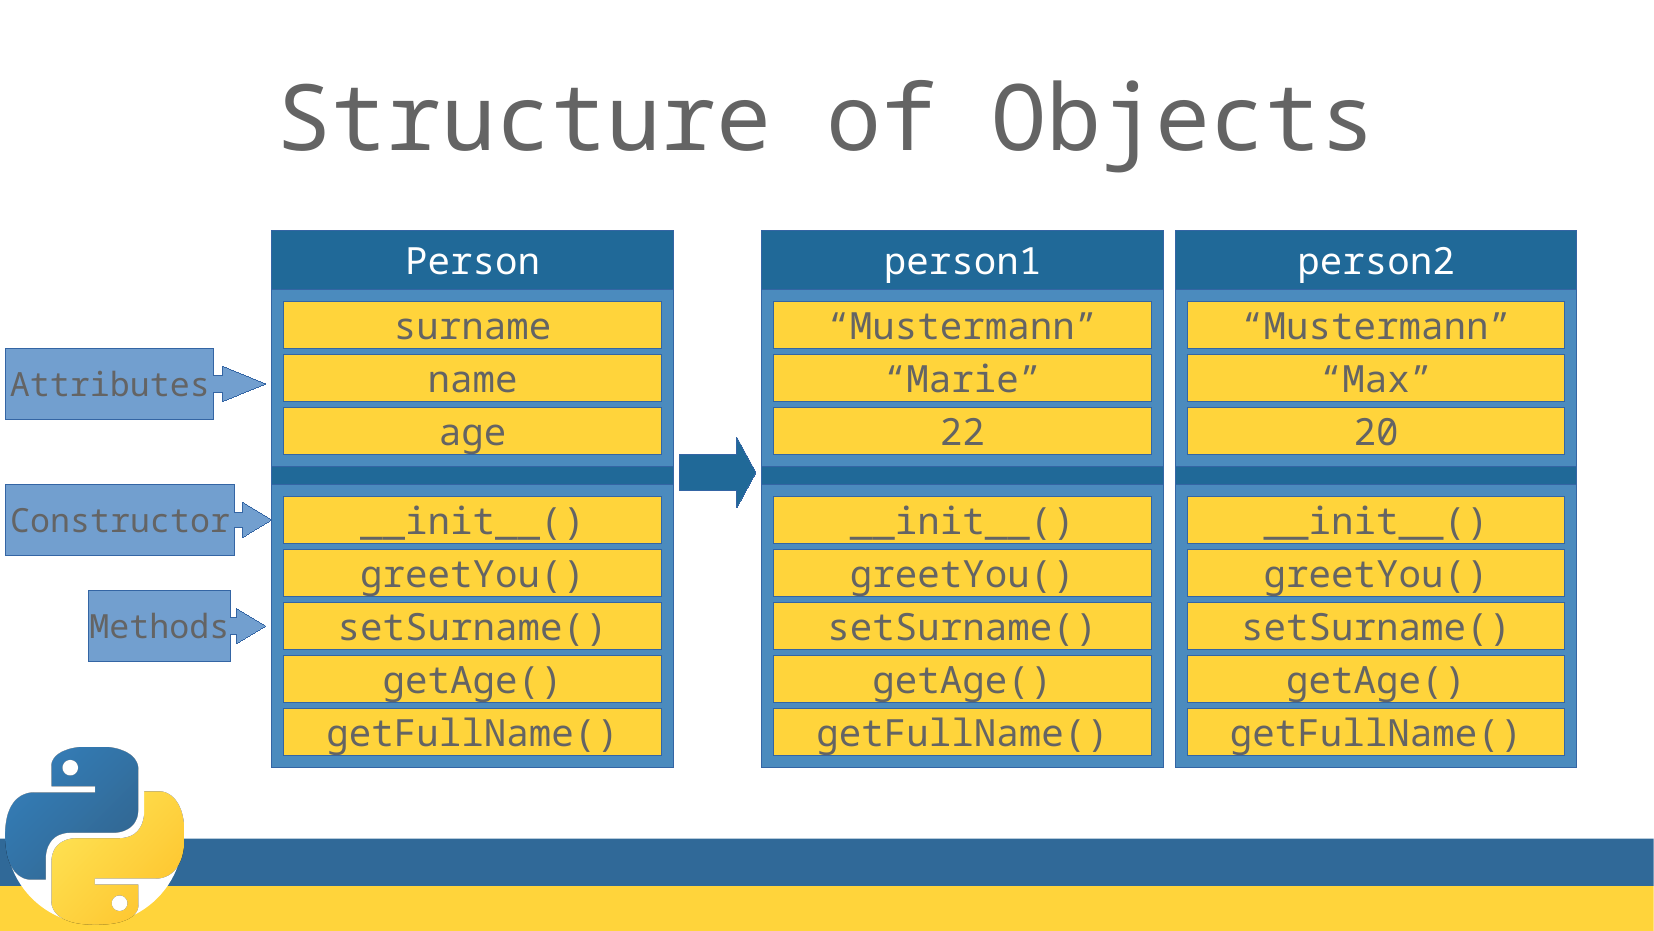

# Structure of Objects
Person
surname
Attributes
name
age
Constructor
__init__()
greetYou()
Methods
setSurname()
getAge()
getFullName()
person1
“Mustermann”
“Marie”
22
__init__()
greetYou()
setSurname()
getAge()
getFullName()
person2
“Mustermann”
“Max”
20
__init__()
greetYou()
setSurname()
getAge()
getFullName()